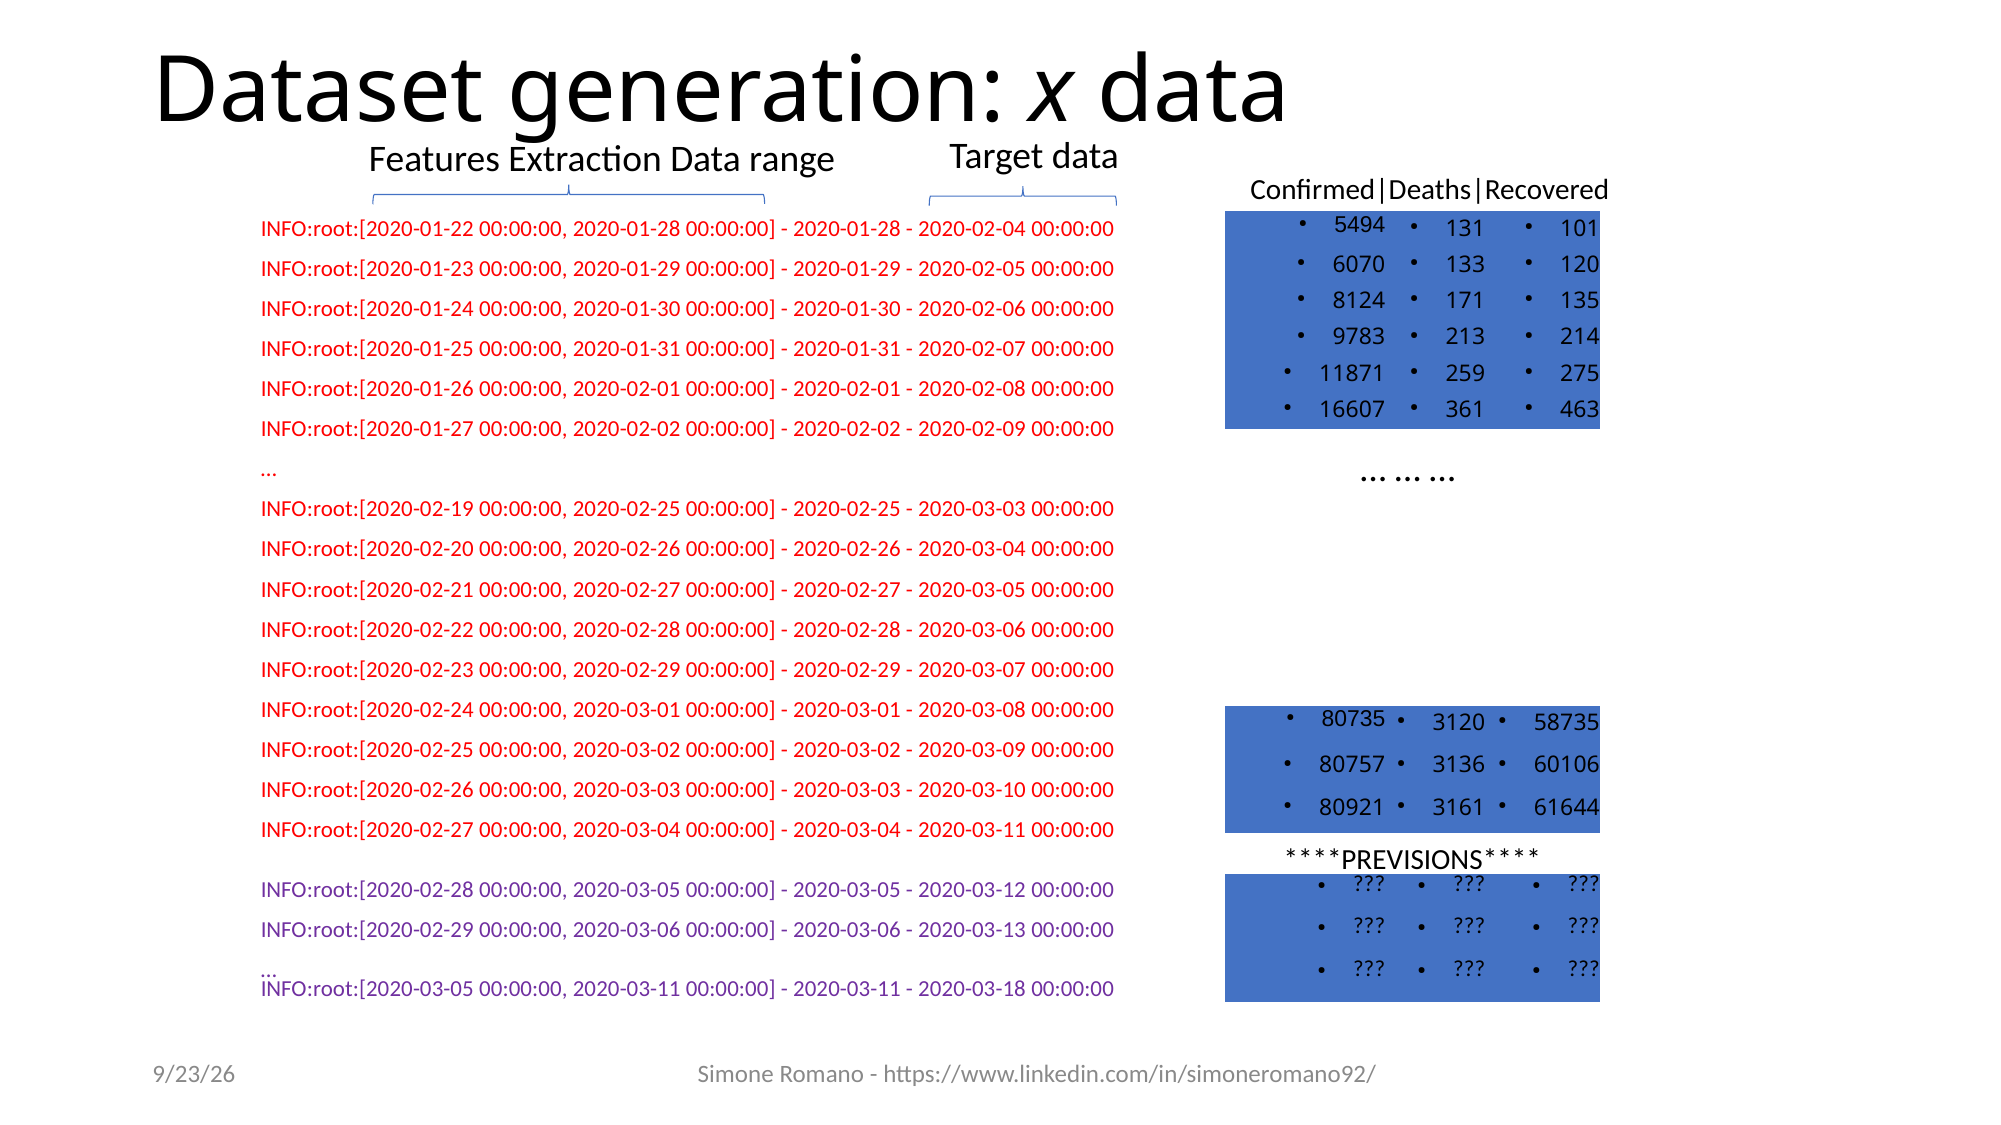

# Dataset generation: x data
Target data
Features Extraction Data range
Confirmed|Deaths|Recovered
| 5494 | 131 | 101 |
| --- | --- | --- |
| 6070 | 133 | 120 |
| 8124 | 171 | 135 |
| 9783 | 213 | 214 |
| 11871 | 259 | 275 |
| 16607 | 361 | 463 |
INFO:root:[2020-01-22 00:00:00, 2020-01-28 00:00:00] - 2020-01-28 - 2020-02-04 00:00:00
INFO:root:[2020-01-23 00:00:00, 2020-01-29 00:00:00] - 2020-01-29 - 2020-02-05 00:00:00
INFO:root:[2020-01-24 00:00:00, 2020-01-30 00:00:00] - 2020-01-30 - 2020-02-06 00:00:00
INFO:root:[2020-01-25 00:00:00, 2020-01-31 00:00:00] - 2020-01-31 - 2020-02-07 00:00:00
INFO:root:[2020-01-26 00:00:00, 2020-02-01 00:00:00] - 2020-02-01 - 2020-02-08 00:00:00
INFO:root:[2020-01-27 00:00:00, 2020-02-02 00:00:00] - 2020-02-02 - 2020-02-09 00:00:00
…
INFO:root:[2020-02-19 00:00:00, 2020-02-25 00:00:00] - 2020-02-25 - 2020-03-03 00:00:00
INFO:root:[2020-02-20 00:00:00, 2020-02-26 00:00:00] - 2020-02-26 - 2020-03-04 00:00:00
INFO:root:[2020-02-21 00:00:00, 2020-02-27 00:00:00] - 2020-02-27 - 2020-03-05 00:00:00
INFO:root:[2020-02-22 00:00:00, 2020-02-28 00:00:00] - 2020-02-28 - 2020-03-06 00:00:00
INFO:root:[2020-02-23 00:00:00, 2020-02-29 00:00:00] - 2020-02-29 - 2020-03-07 00:00:00
INFO:root:[2020-02-24 00:00:00, 2020-03-01 00:00:00] - 2020-03-01 - 2020-03-08 00:00:00
INFO:root:[2020-02-25 00:00:00, 2020-03-02 00:00:00] - 2020-03-02 - 2020-03-09 00:00:00
INFO:root:[2020-02-26 00:00:00, 2020-03-03 00:00:00] - 2020-03-03 - 2020-03-10 00:00:00
INFO:root:[2020-02-27 00:00:00, 2020-03-04 00:00:00] - 2020-03-04 - 2020-03-11 00:00:00
INFO:root:[2020-02-28 00:00:00, 2020-03-05 00:00:00] - 2020-03-05 - 2020-03-12 00:00:00
INFO:root:[2020-02-29 00:00:00, 2020-03-06 00:00:00] - 2020-03-06 - 2020-03-13 00:00:00
…
INFO:root:[2020-03-05 00:00:00, 2020-03-11 00:00:00] - 2020-03-11 - 2020-03-18 00:00:00
… … …
| 80735 | 3120 | 58735 |
| --- | --- | --- |
| 80757 | 3136 | 60106 |
| 80921 | 3161 | 61644 |
 ****PREVISIONS****
| ??? | ??? | ??? |
| --- | --- | --- |
| ??? | ??? | ??? |
| ??? | ??? | ??? |
Simone Romano - https://www.linkedin.com/in/simoneromano92/